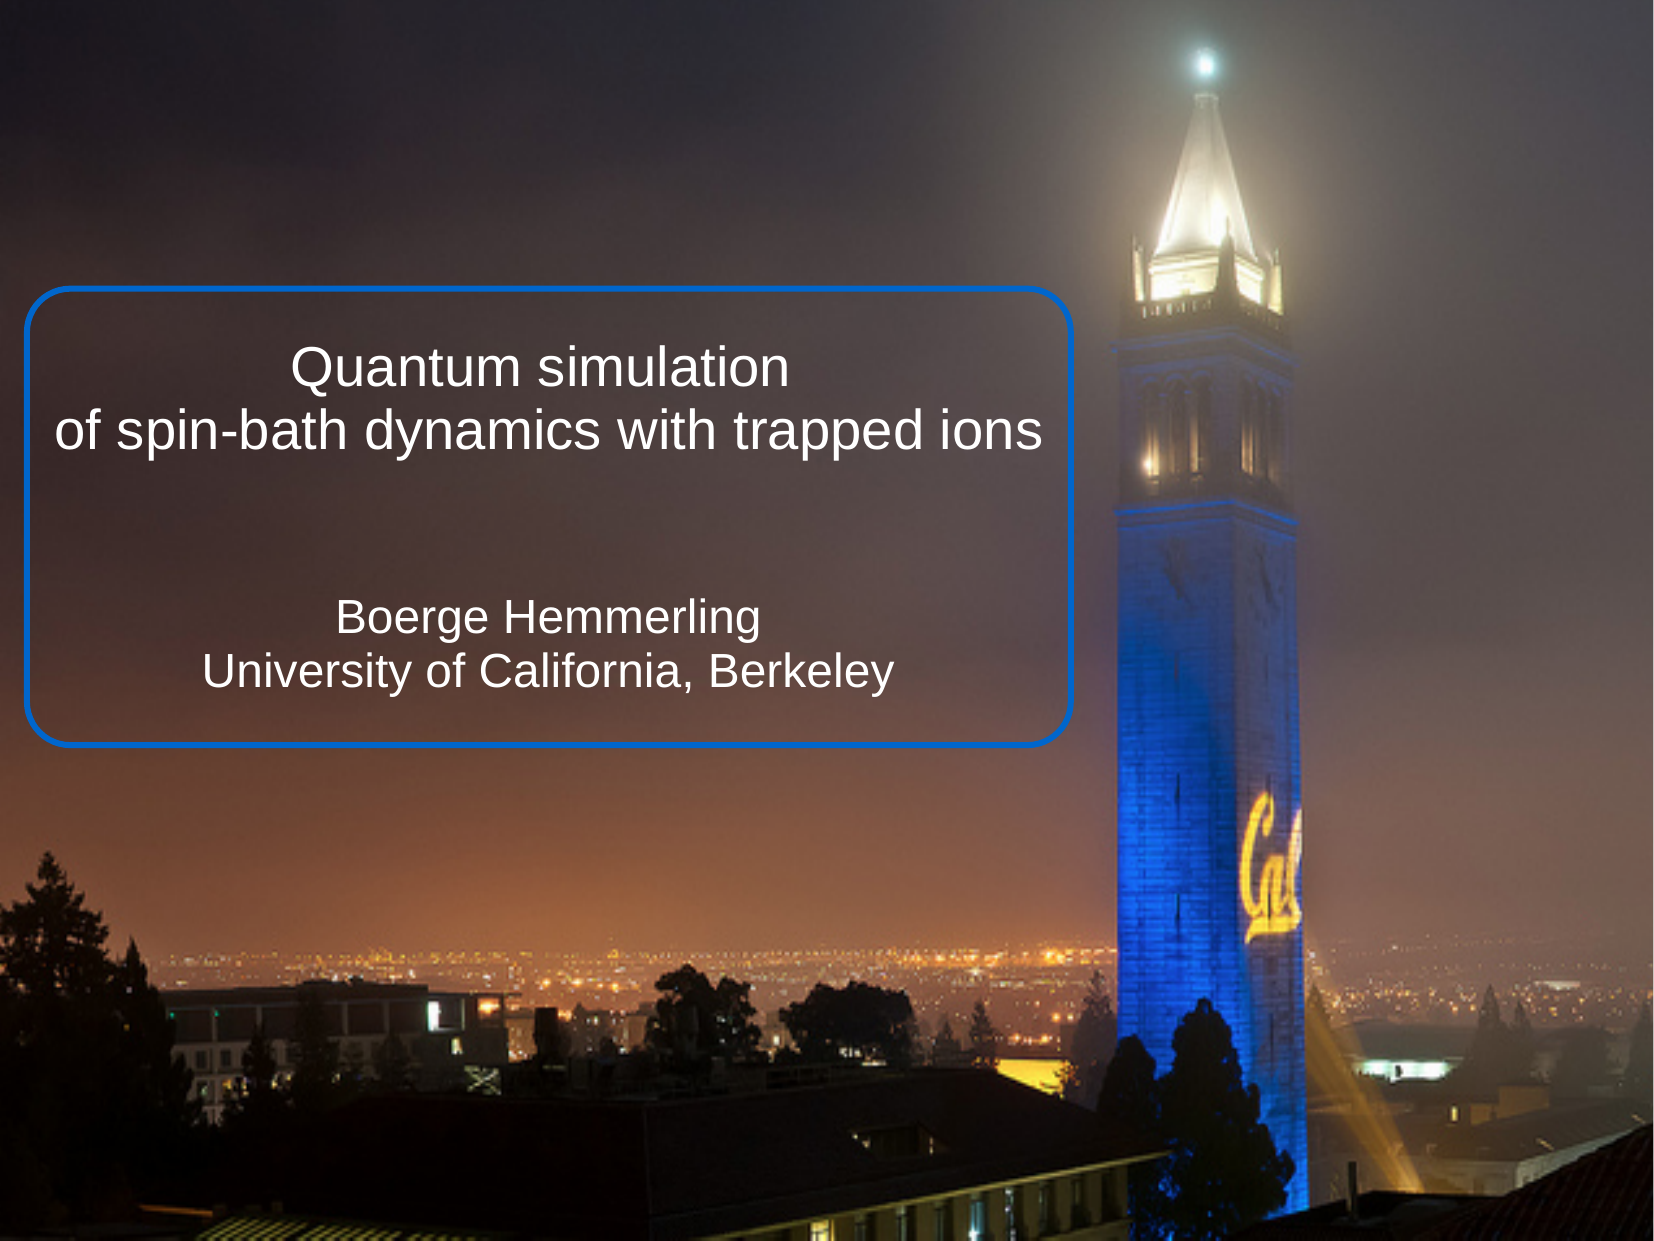

Quantum simulation
of spin-bath dynamics with trapped ions
Boerge Hemmerling
University of California, Berkeley